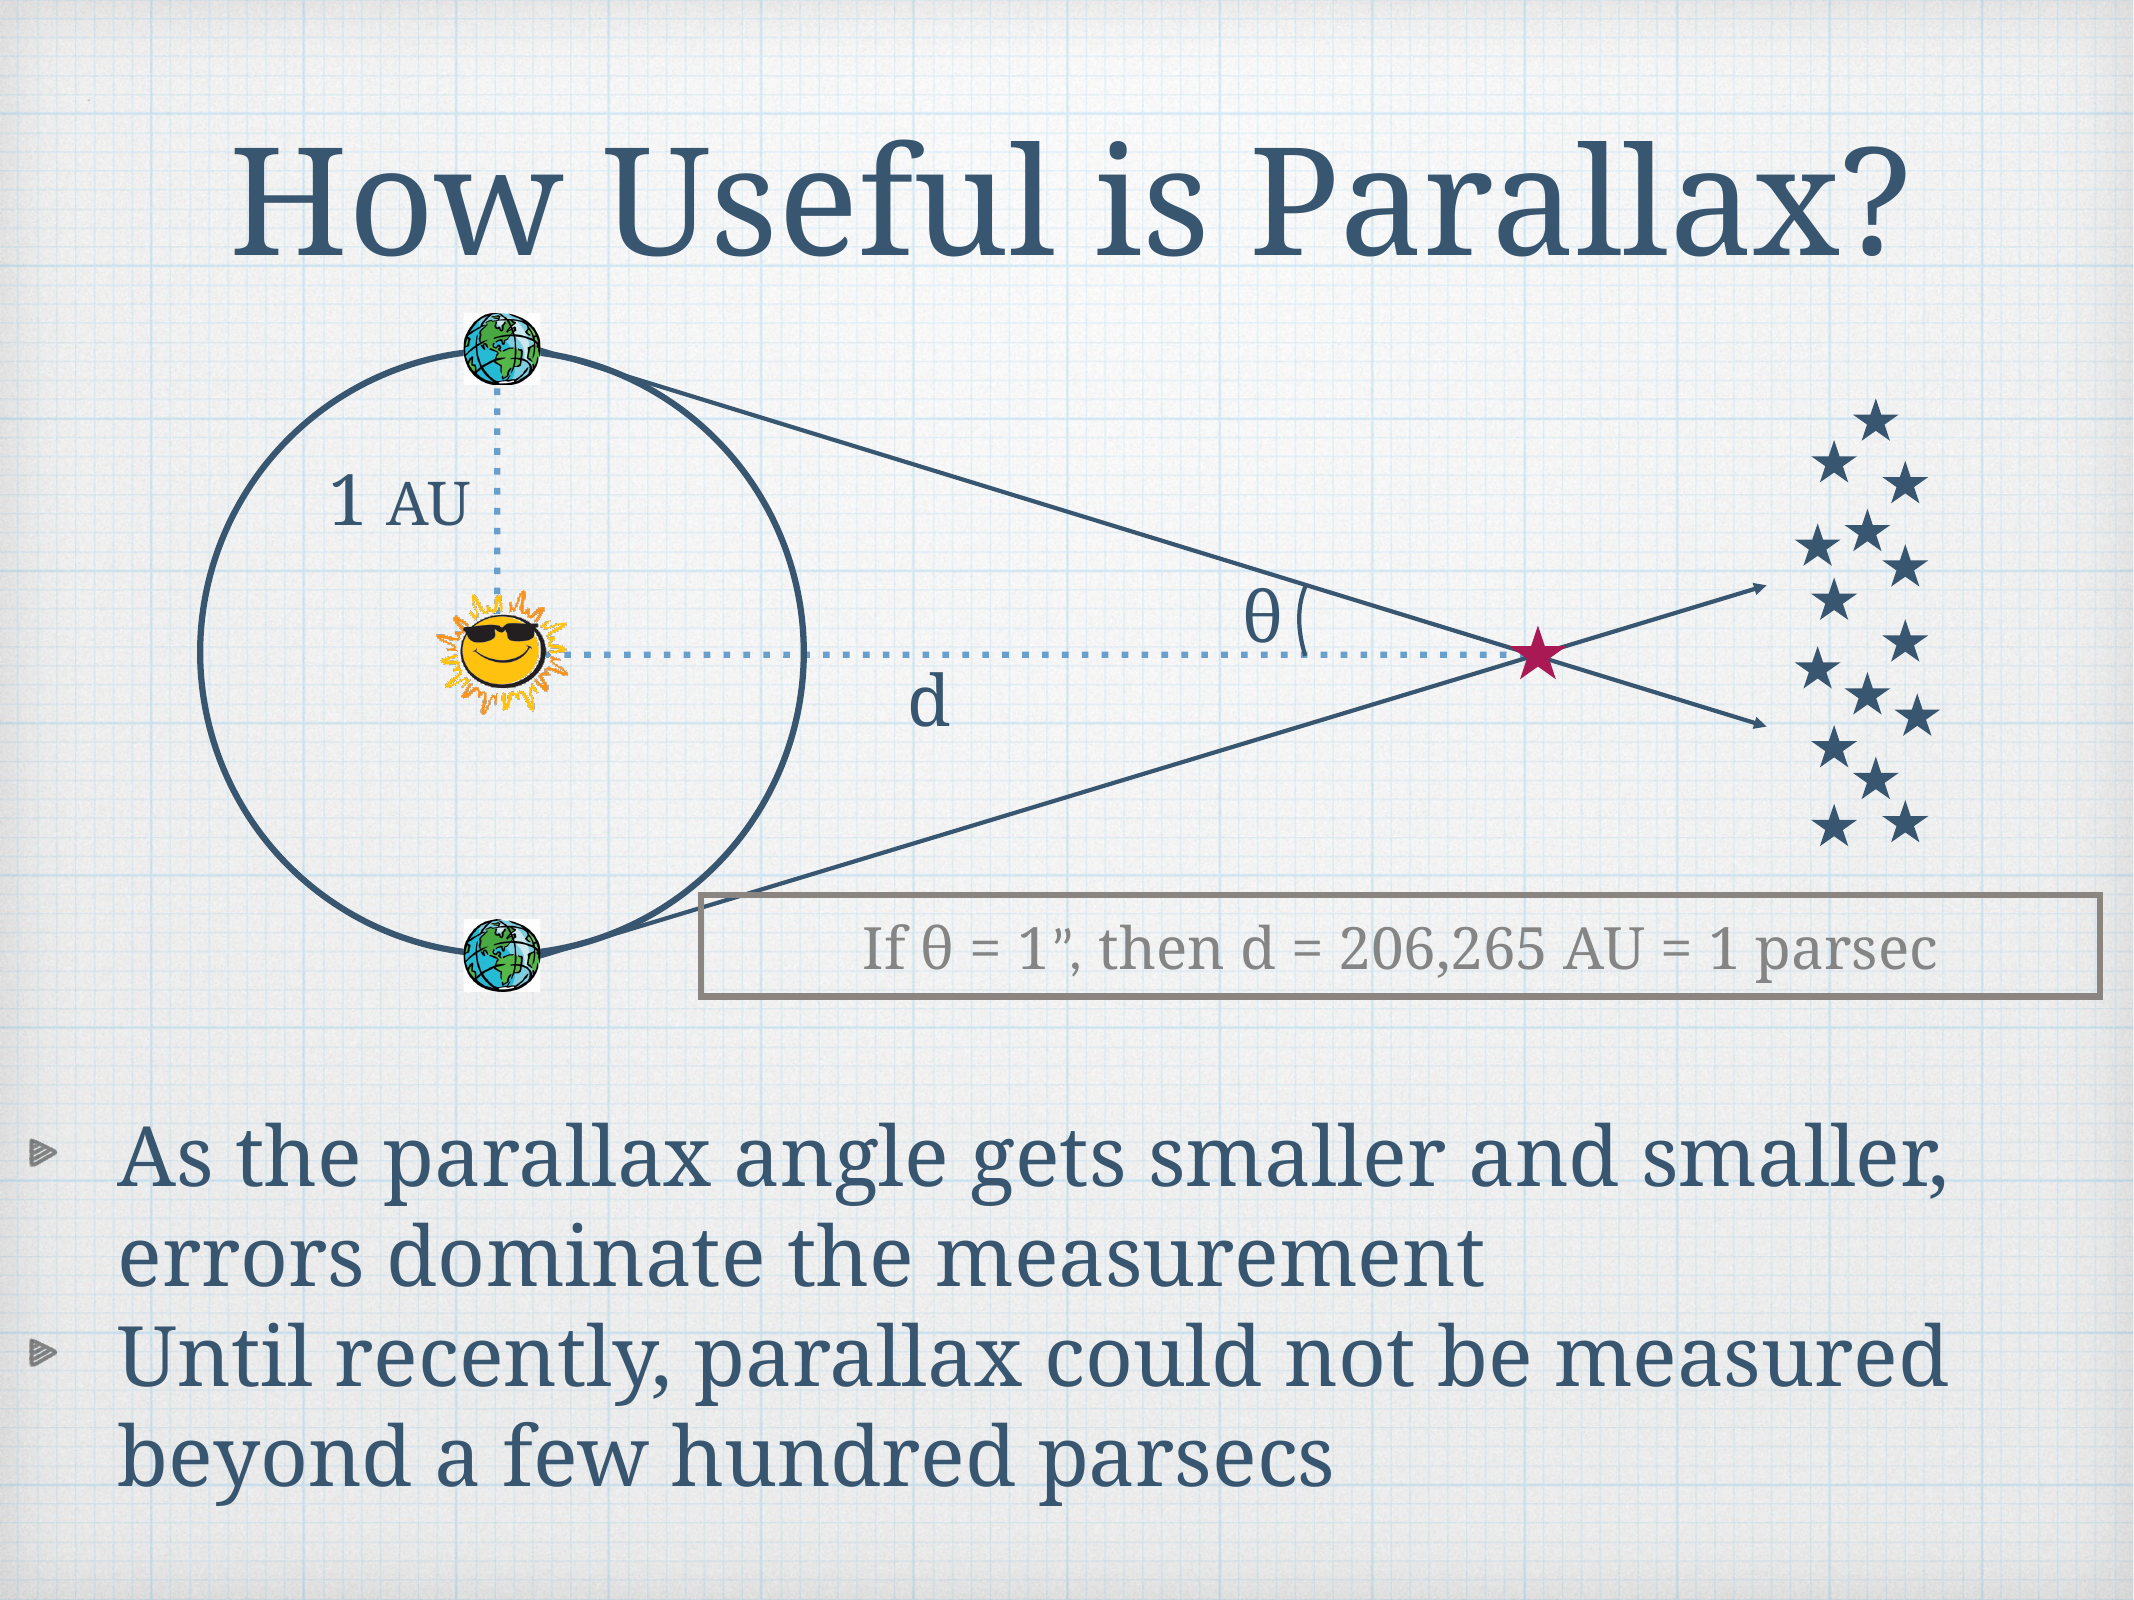

How Useful is Parallax?
1 AU
θ
d
If θ = 1”, then d = 206,265 AU = 1 parsec
As the parallax angle gets smaller and smaller, errors dominate the measurement
Until recently, parallax could not be measured beyond a few hundred parsecs